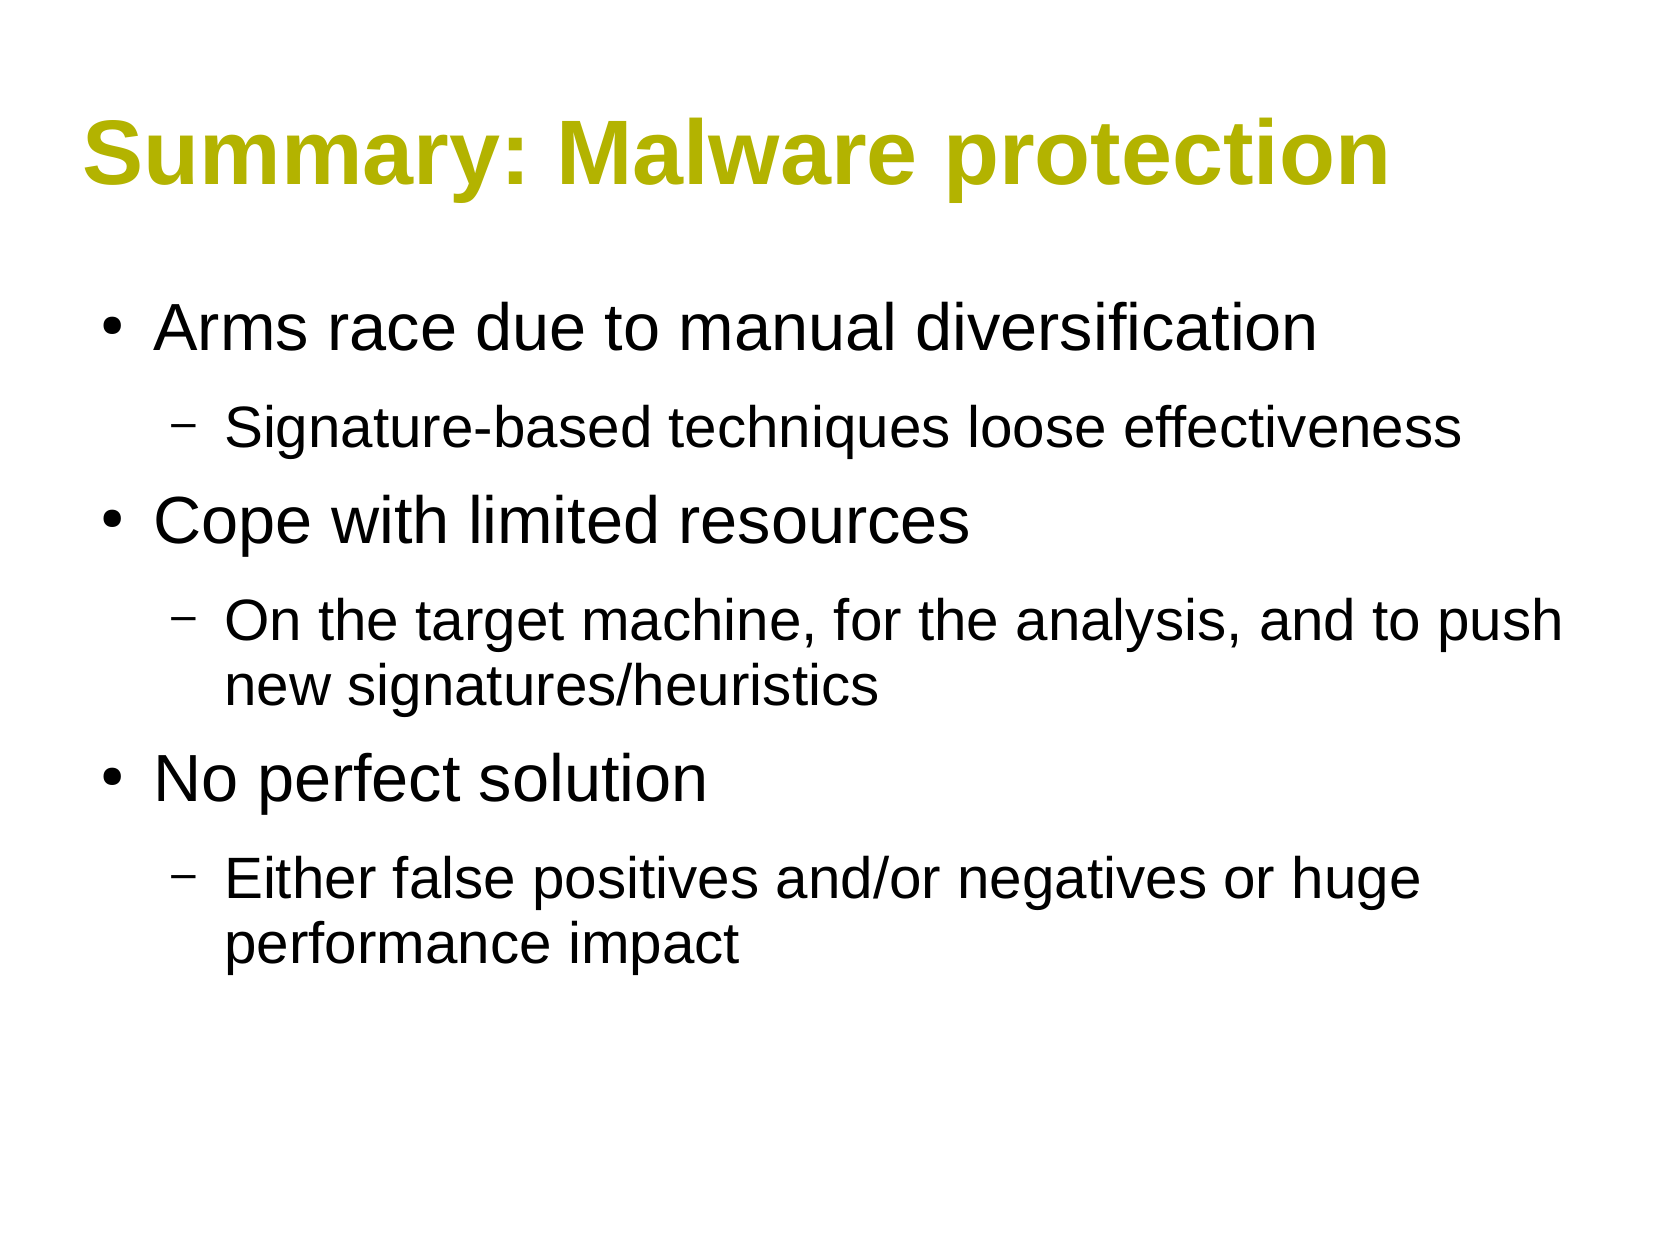

# Summary: Malware protection
Arms race due to manual diversification
Signature-based techniques loose effectiveness
Cope with limited resources
On the target machine, for the analysis, and to push new signatures/heuristics
No perfect solution
Either false positives and/or negatives or huge performance impact